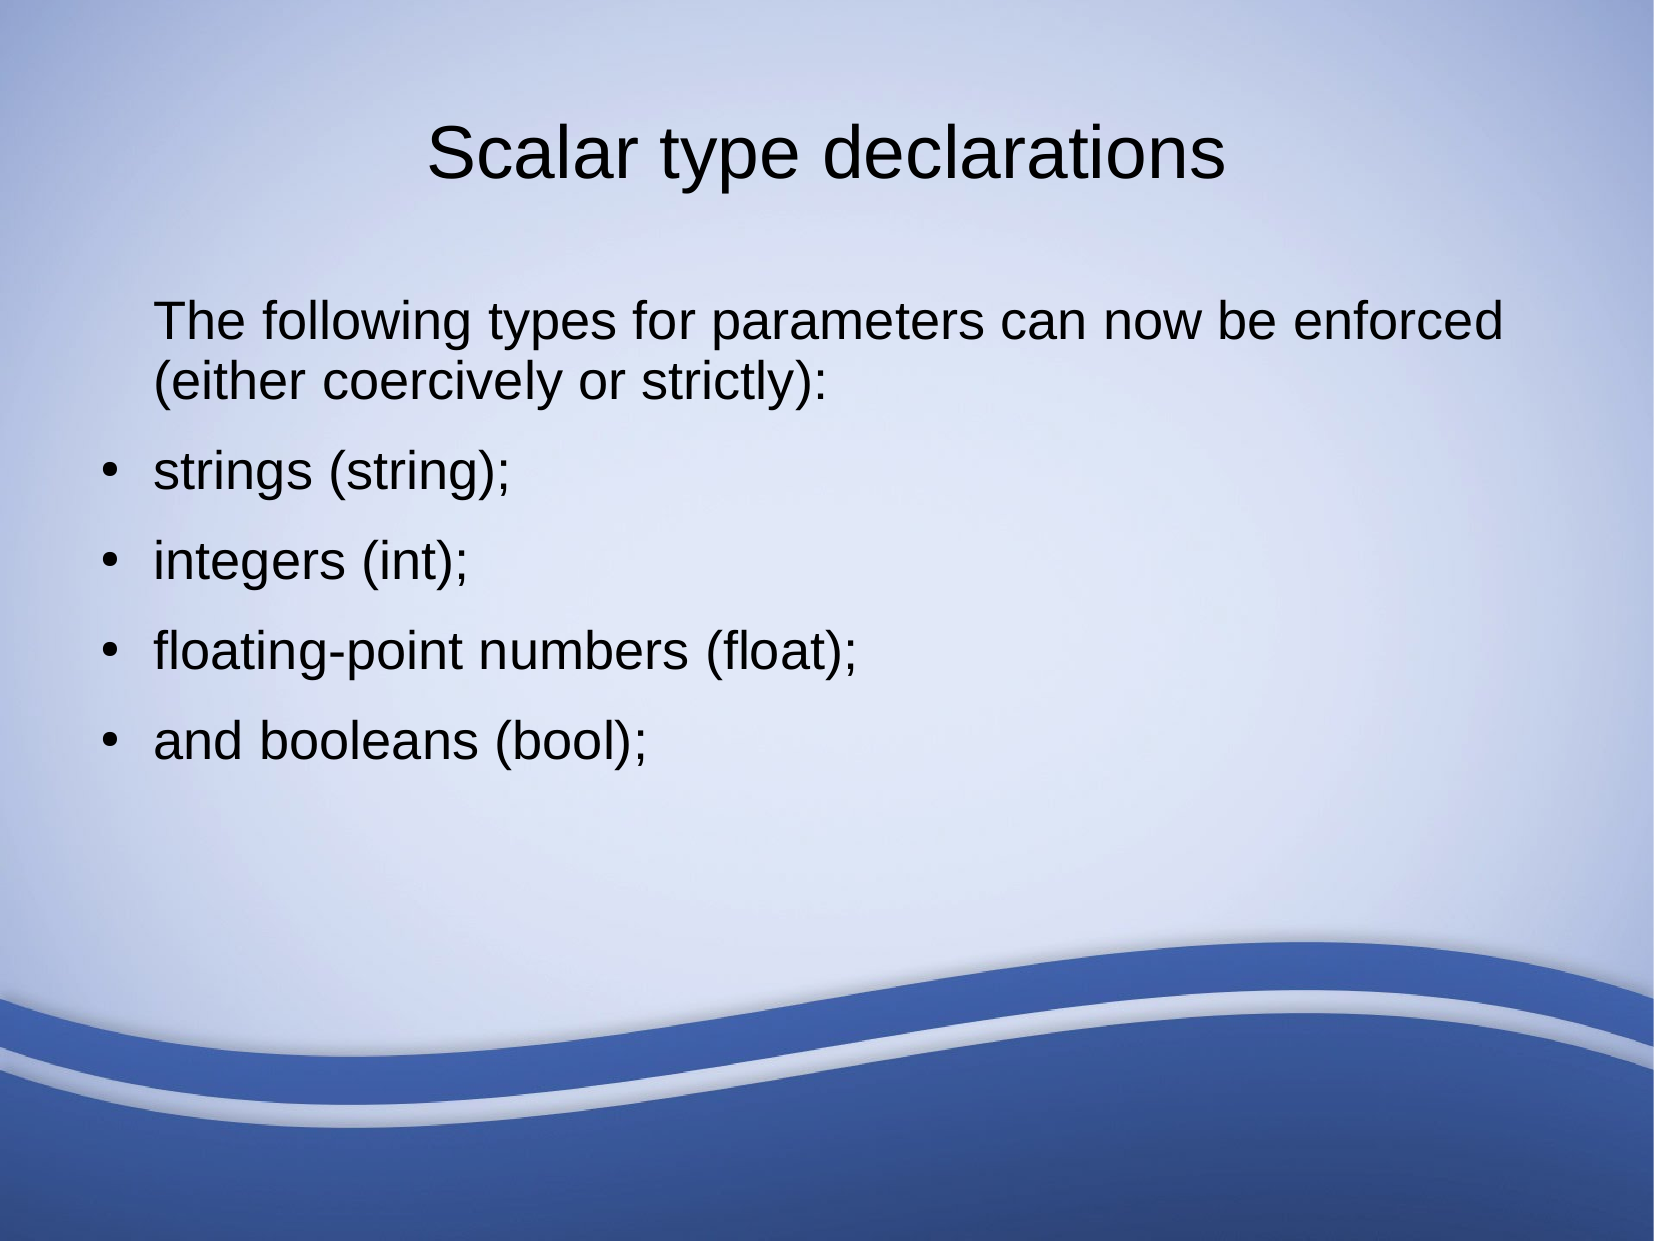

# Scalar type declarations
The following types for parameters can now be enforced (either coercively or strictly):
strings (string);
integers (int);
floating-point numbers (float);
and booleans (bool);